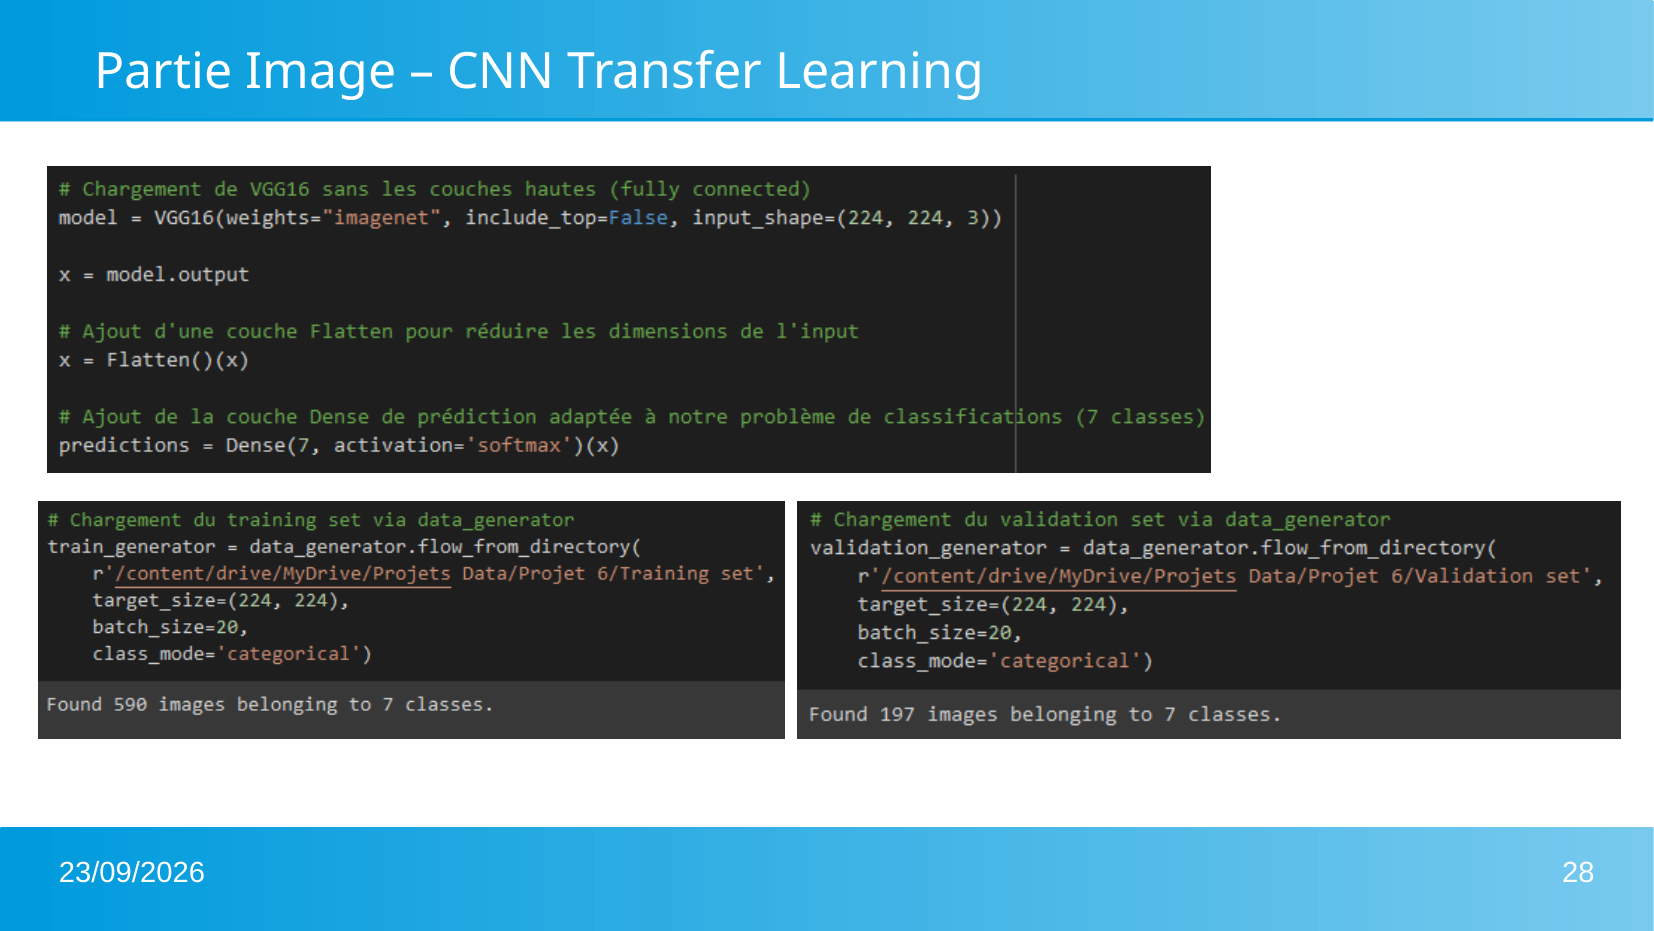

# Partie Image – CNN Transfer Learning
28